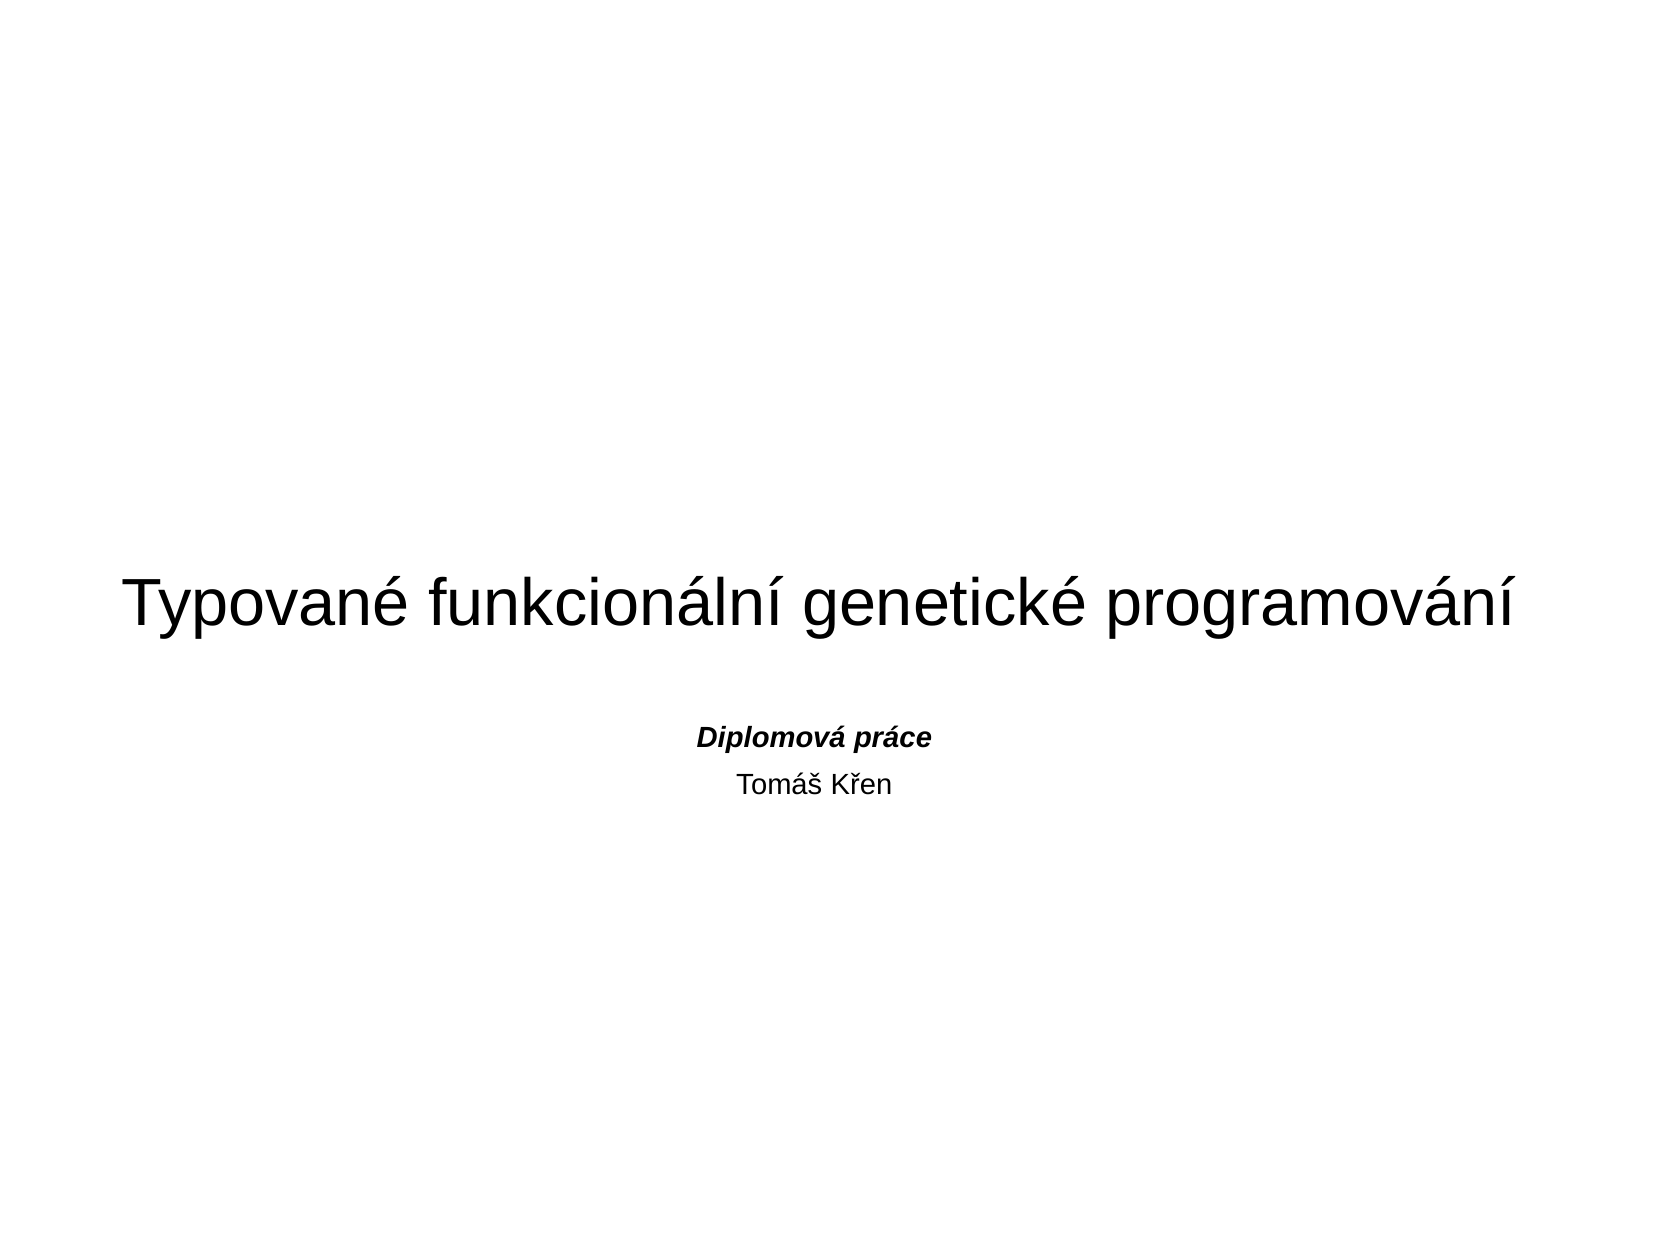

# Typované funkcionální genetické programování
Diplomová práce
Tomáš Křen